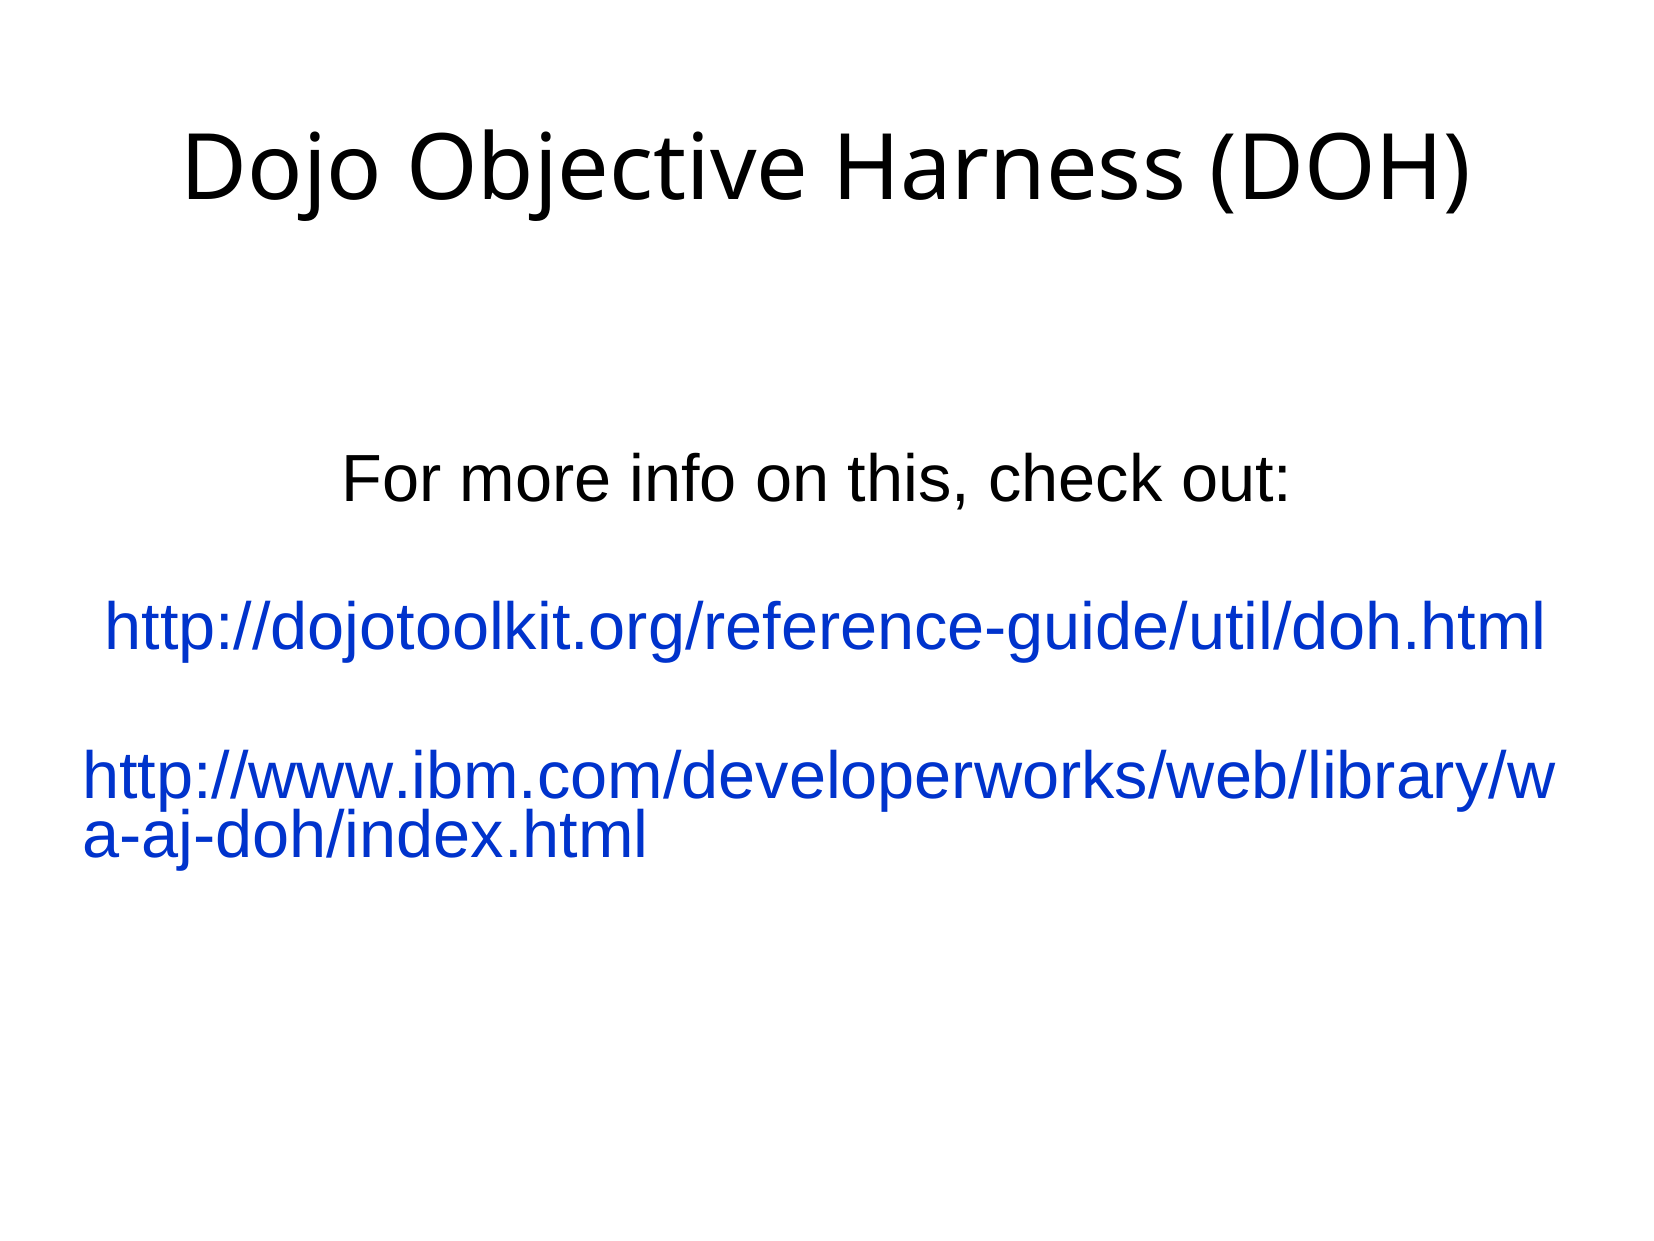

# Dojo Objective Harness (DOH)
For more info on this, check out:
http://dojotoolkit.org/reference-guide/util/doh.html
http://www.ibm.com/developerworks/web/library/wa-aj-doh/index.html